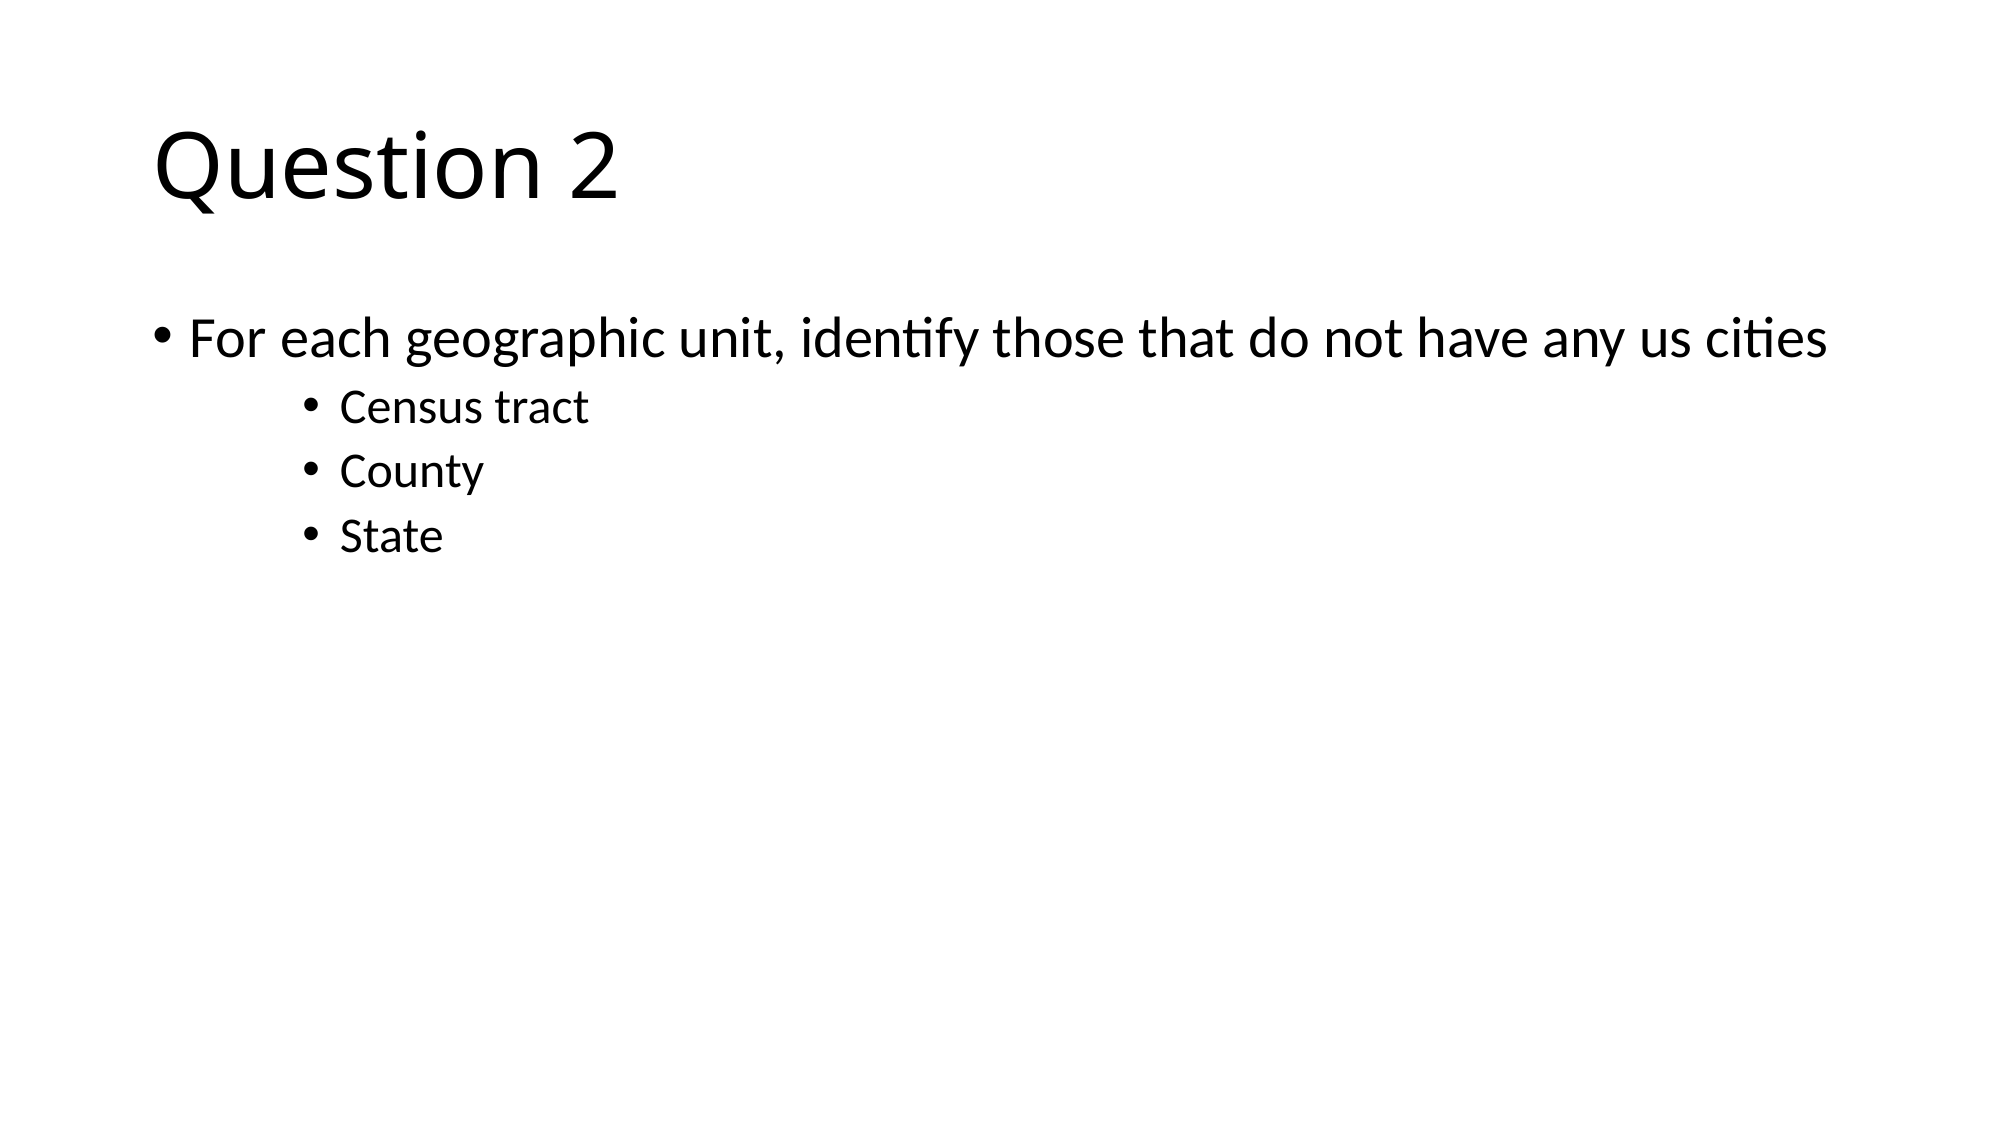

# Question 2
For each geographic unit, identify those that do not have any us cities
Census tract
County
State